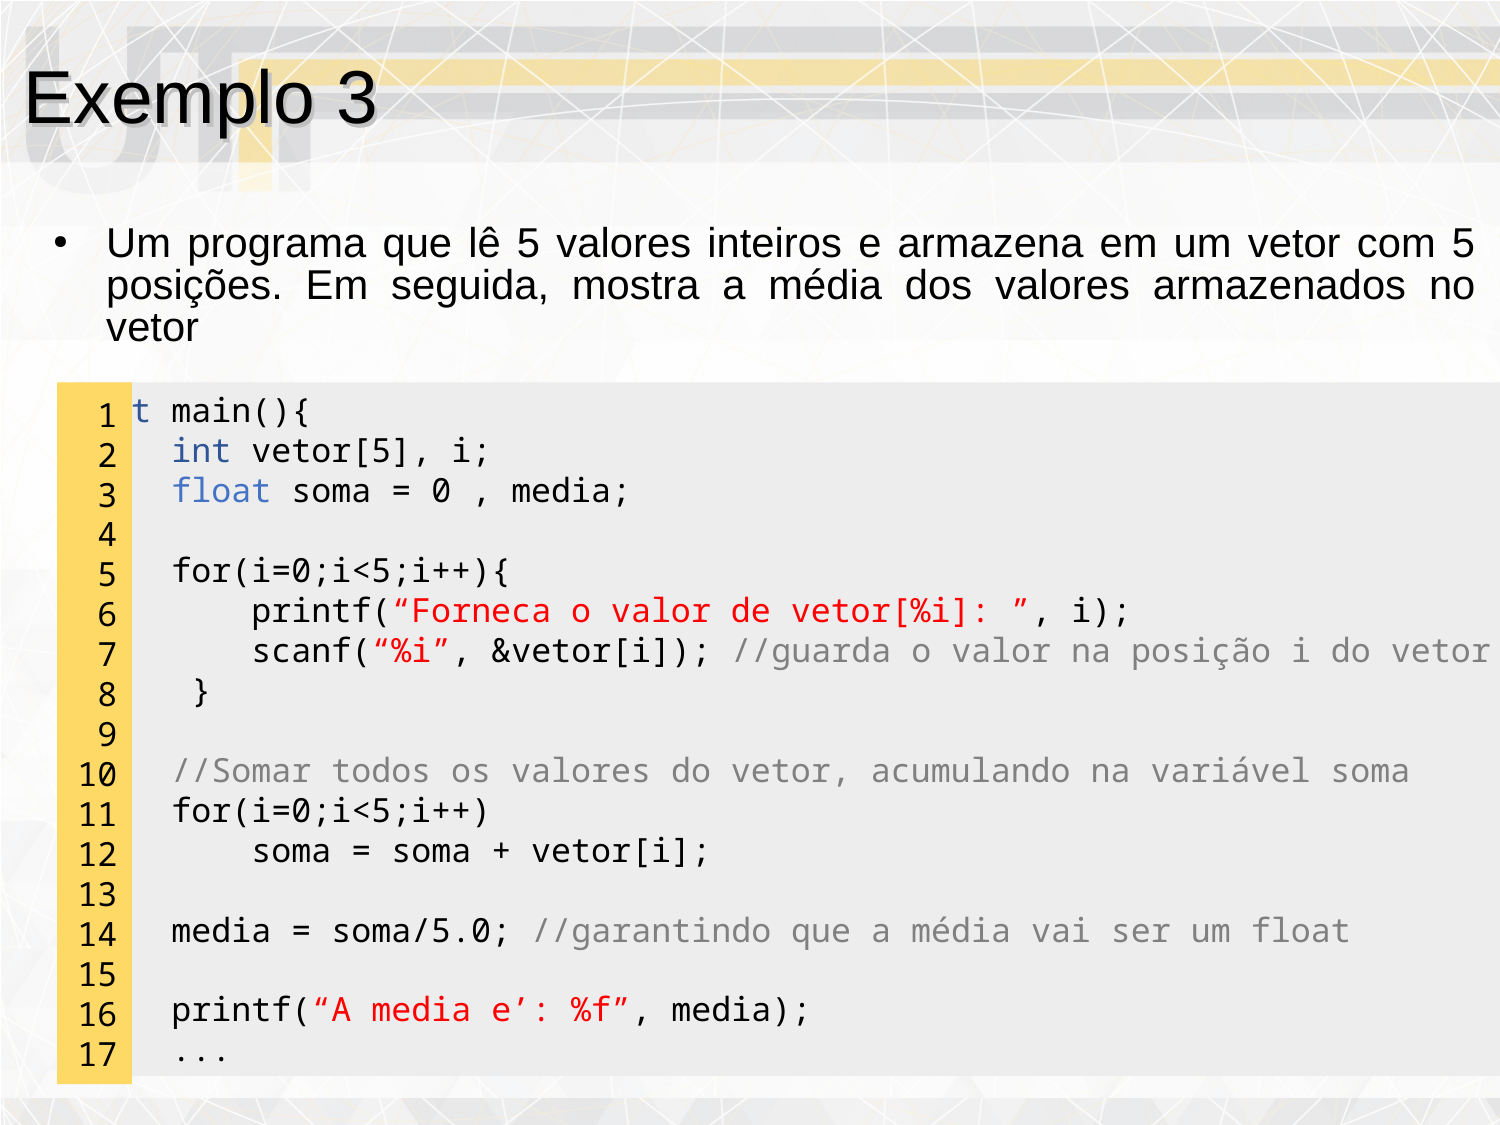

# Exemplo 3
Um programa que lê 5 valores inteiros e armazena em um vetor com 5 posições. Em seguida, mostra a média dos valores armazenados no vetor
1
2
3
4
5
6
7
8
9
10
11
12
13
14
15
16
17
int main(){
 int vetor[5], i;
 float soma = 0 , media;
 for(i=0;i<5;i++){
 printf(“Forneca o valor de vetor[%i]: ”, i);
 scanf(“%i”, &vetor[i]); //guarda o valor na posição i do vetor
 }
 //Somar todos os valores do vetor, acumulando na variável soma
 for(i=0;i<5;i++)
 soma = soma + vetor[i];
 media = soma/5.0; //garantindo que a média vai ser um float
 printf(“A media e’: %f”, media);
 ...